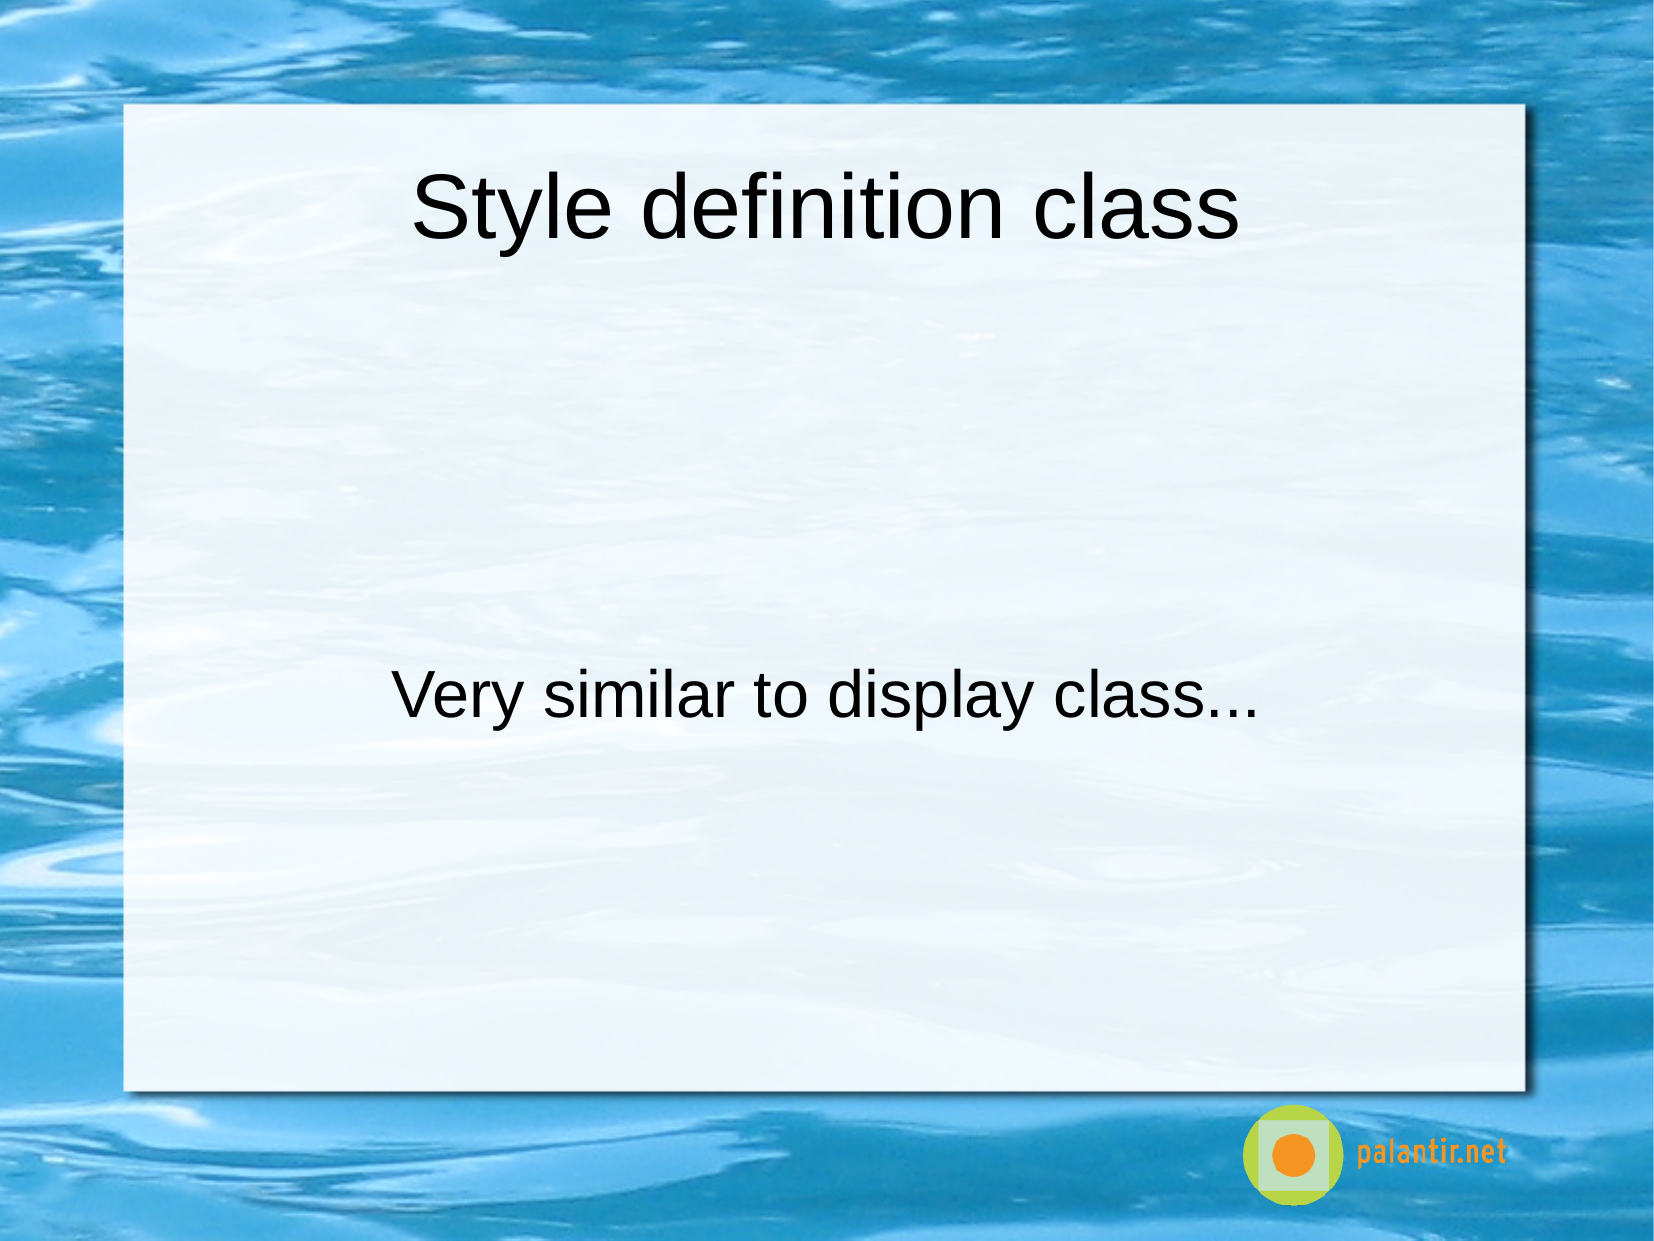

# Style definition class
Very similar to display class...